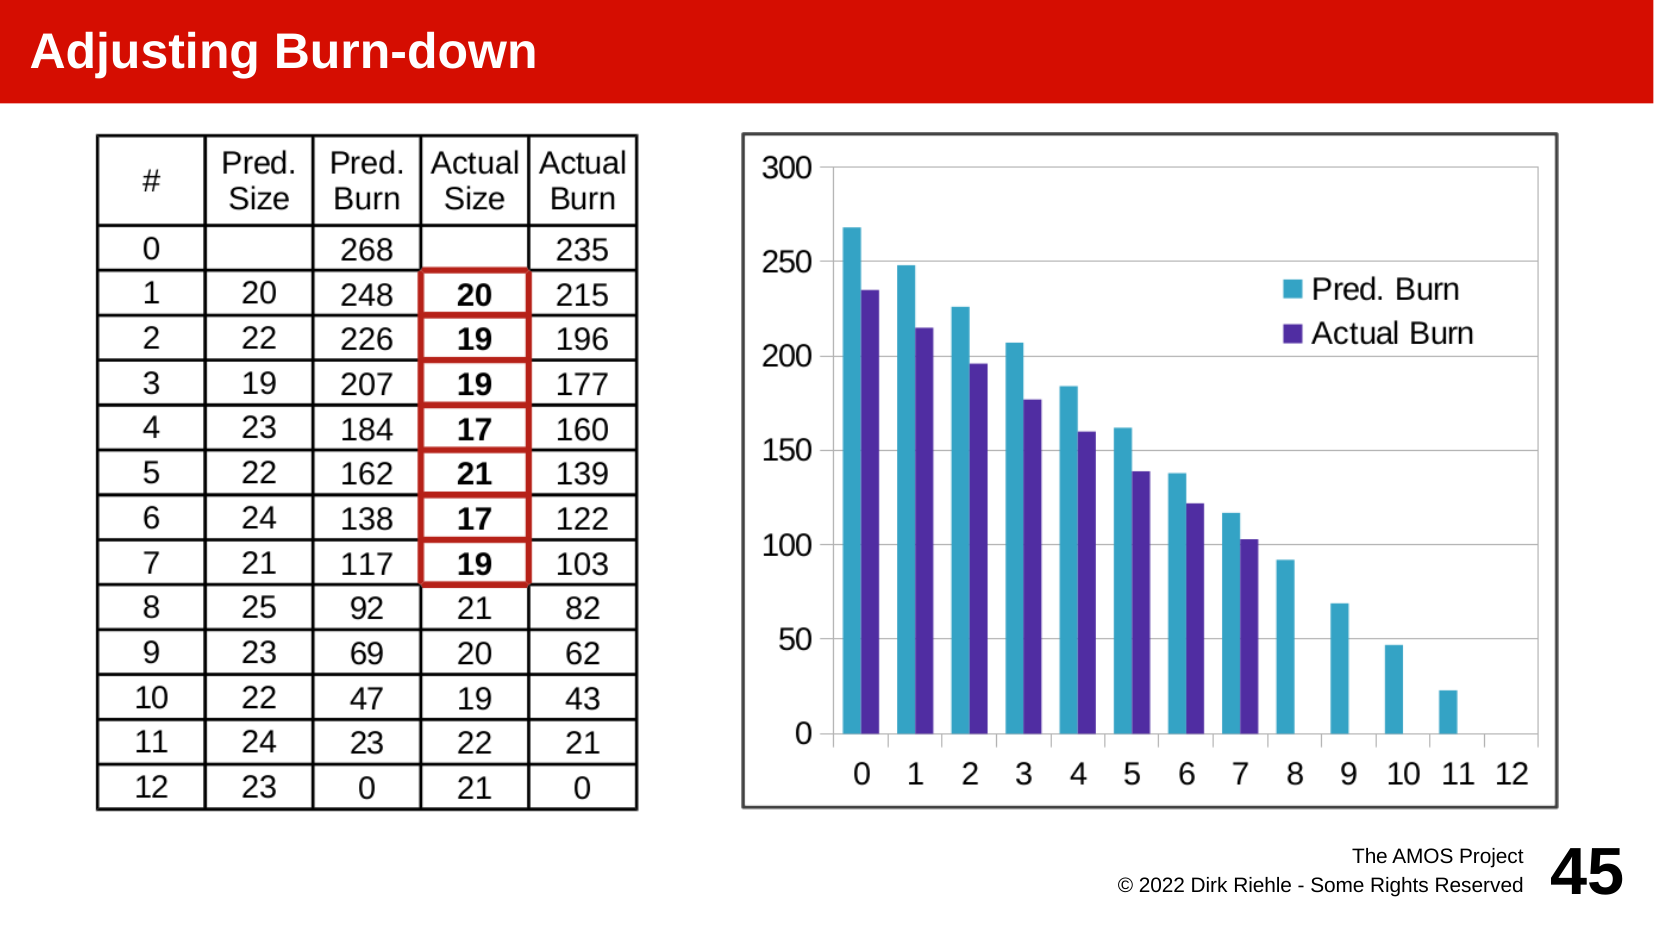

# Adjusting Burn-down
The AMOS Project
45
© 2022 Dirk Riehle - Some Rights Reserved